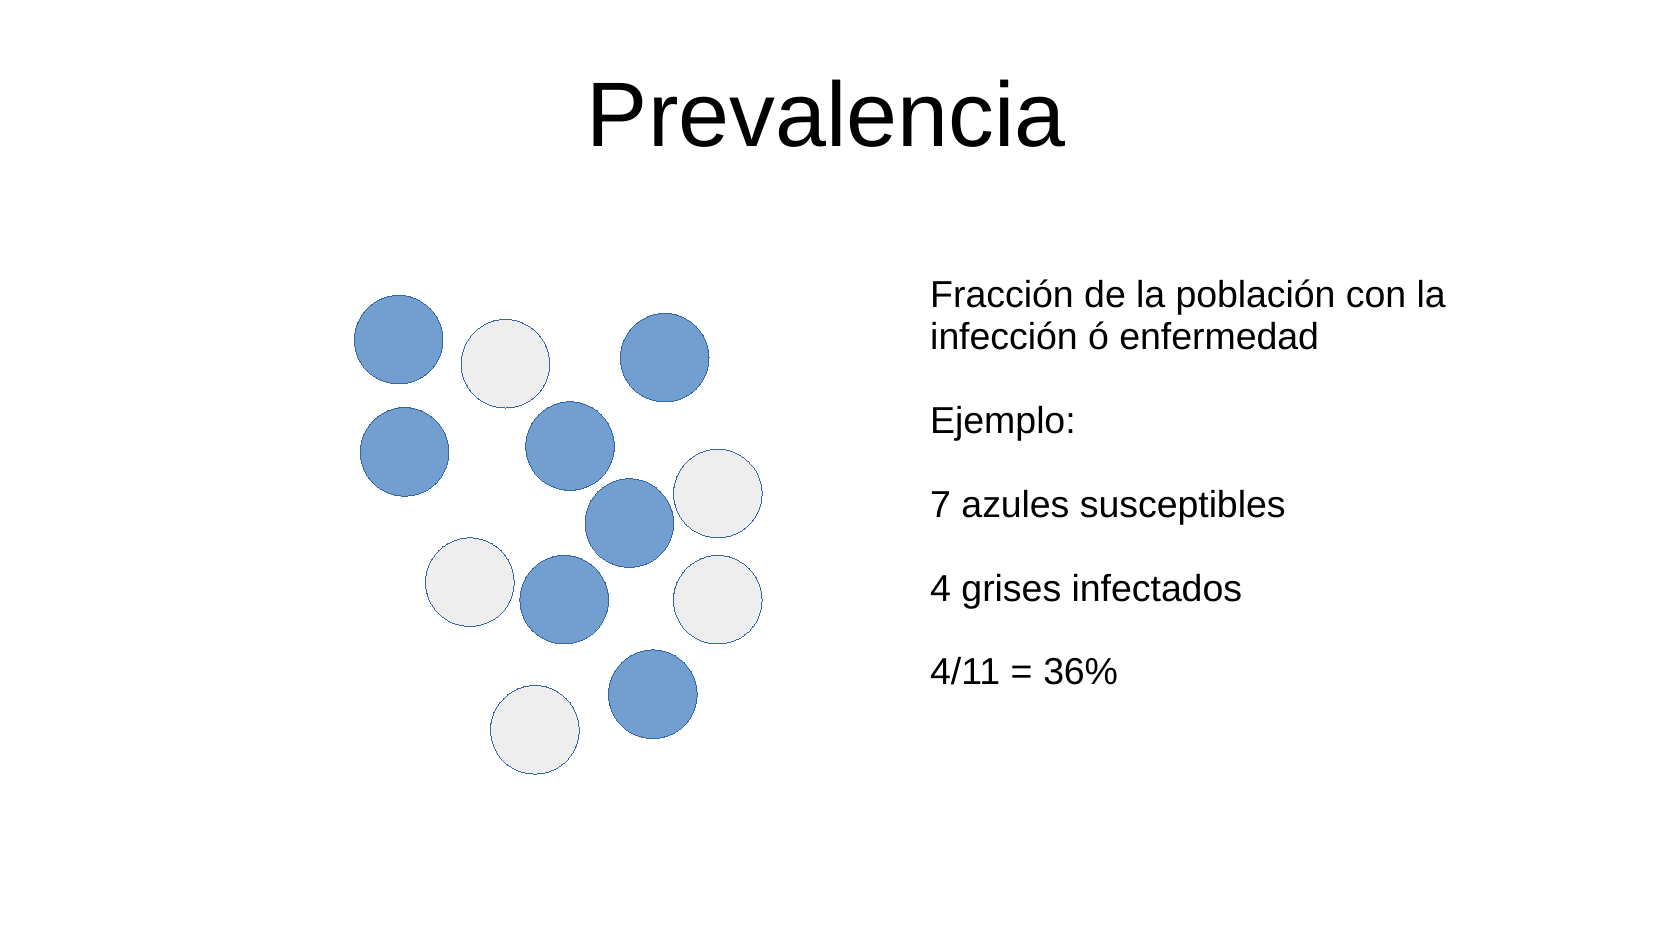

# Prevalencia
Fracción de la población con la infección ó enfermedad
Ejemplo:
7 azules susceptibles
4 grises infectados
4/11 = 36%